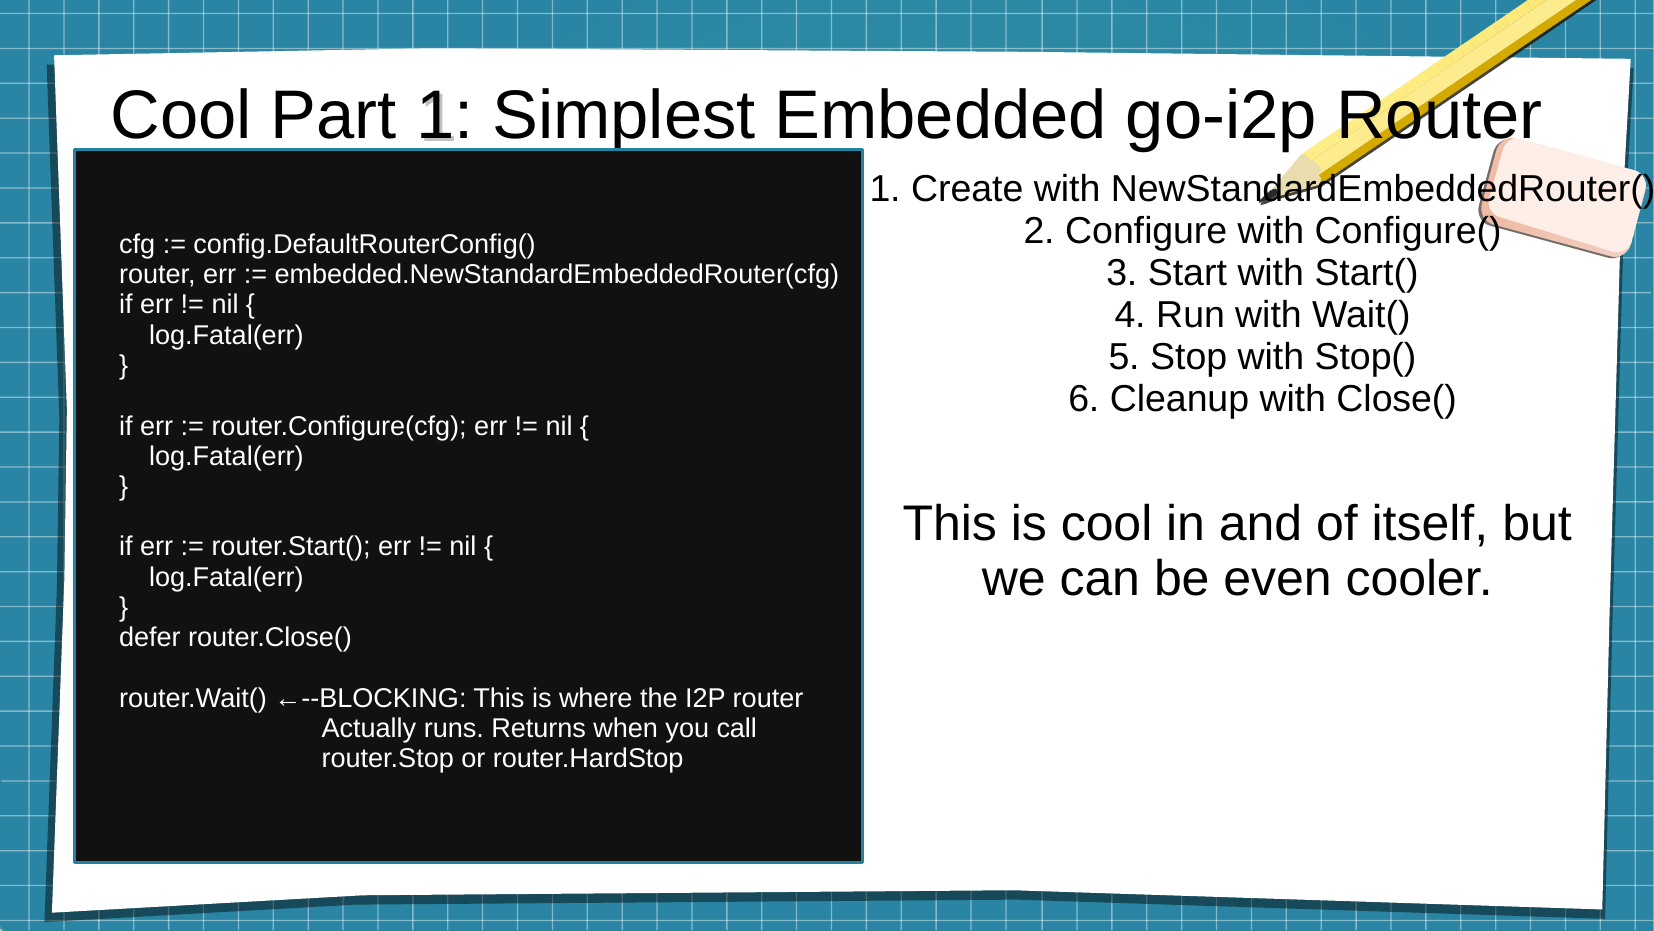

# Cool Part 1: Simplest Embedded go-i2p Router
1. Create with NewStandardEmbeddedRouter()
2. Configure with Configure()
3. Start with Start()
4. Run with Wait()
5. Stop with Stop()
6. Cleanup with Close()
cfg := config.DefaultRouterConfig()
router, err := embedded.NewStandardEmbeddedRouter(cfg)
if err != nil {
 log.Fatal(err)
}
if err := router.Configure(cfg); err != nil {
 log.Fatal(err)
}
if err := router.Start(); err != nil {
 log.Fatal(err)
}
defer router.Close()
router.Wait() ←--BLOCKING: This is where the I2P router
 Actually runs. Returns when you call
 router.Stop or router.HardStop
This is cool in and of itself, but we can be even cooler.